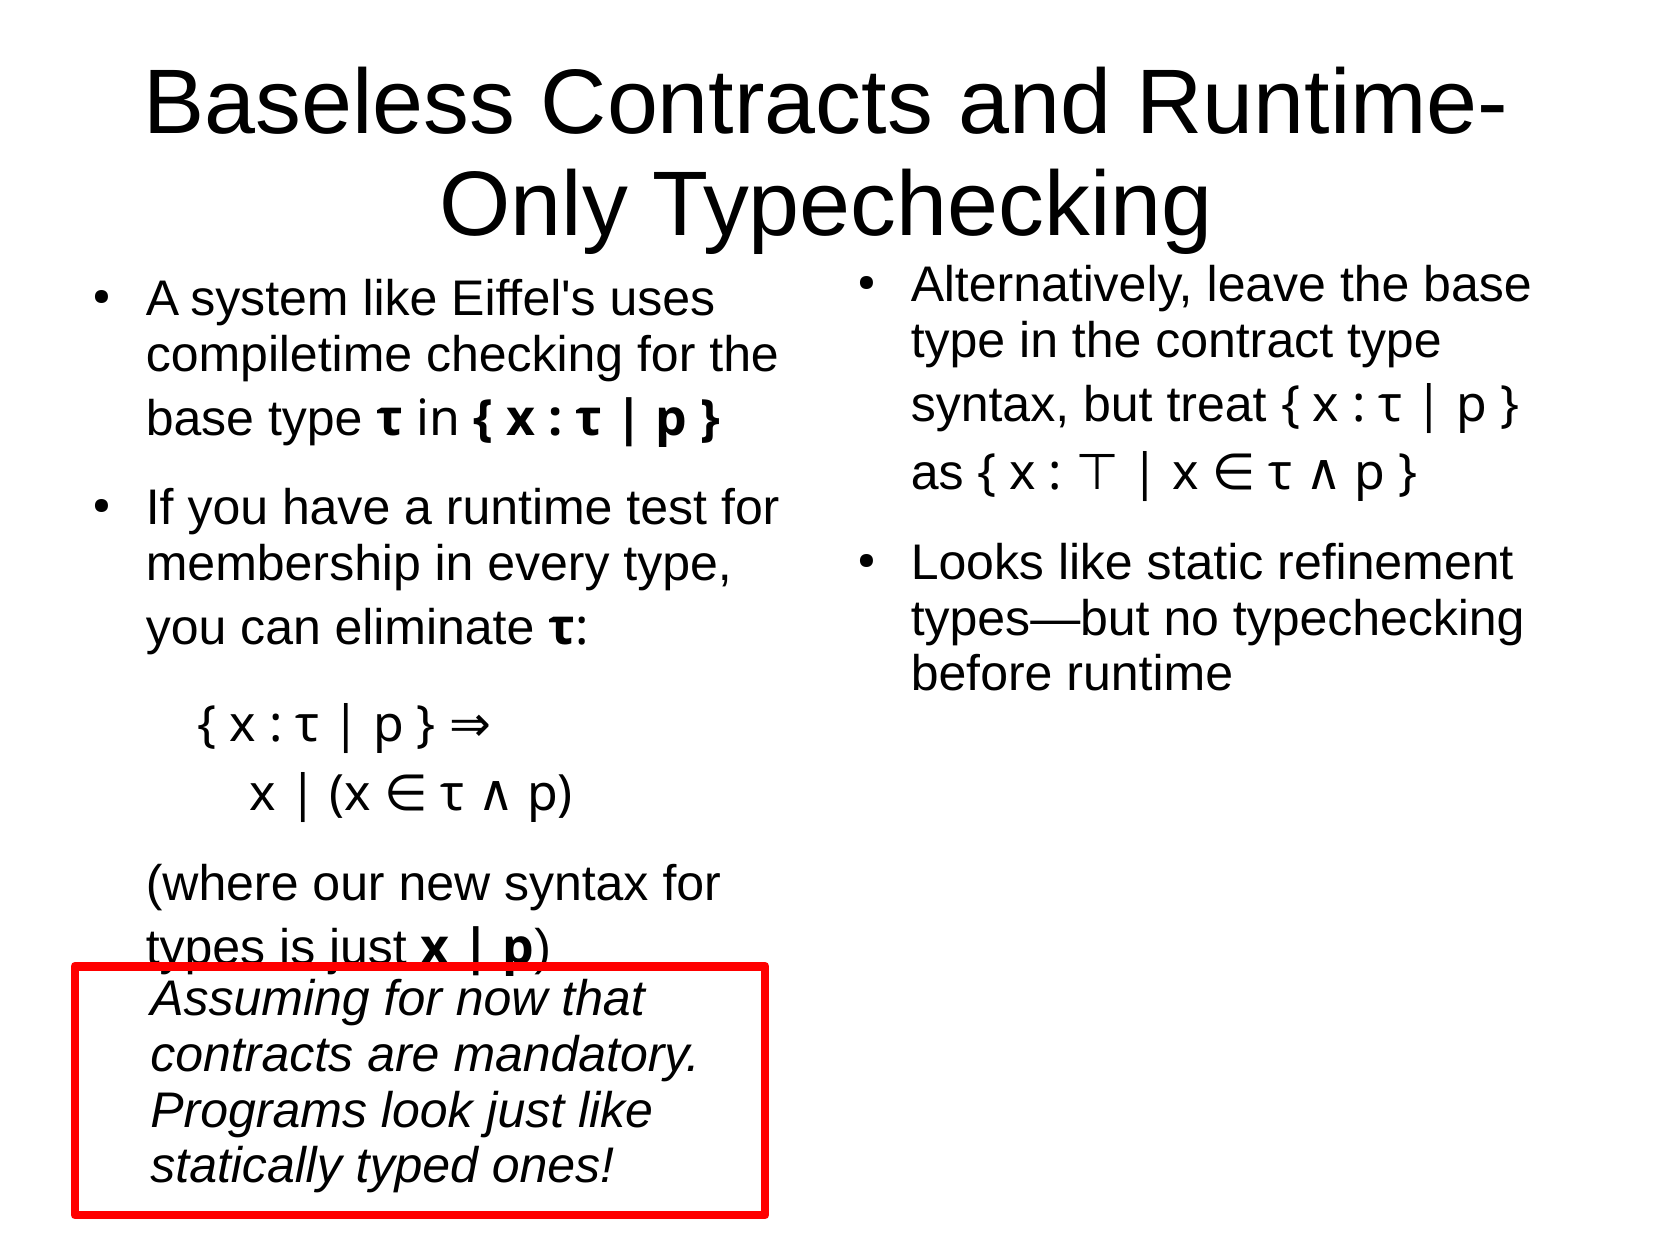

# Baseless Contracts and Runtime-Only Typechecking
Alternatively, leave the base type in the contract type syntax, but treat { x : τ | p } as { x : ⊤ | x ∈ τ ∧ p }
Looks like static refinement types—but no typechecking before runtime
A system like Eiffel's uses compiletime checking for the base type τ in { x : τ | p }
If you have a runtime test for membership in every type, you can eliminate τ:
 { x : τ | p } ⇒
 x | (x ∈ τ ∧ p)
(where our new syntax for types is just x | p)
Assuming for now that contracts are mandatory. Programs look just like statically typed ones!